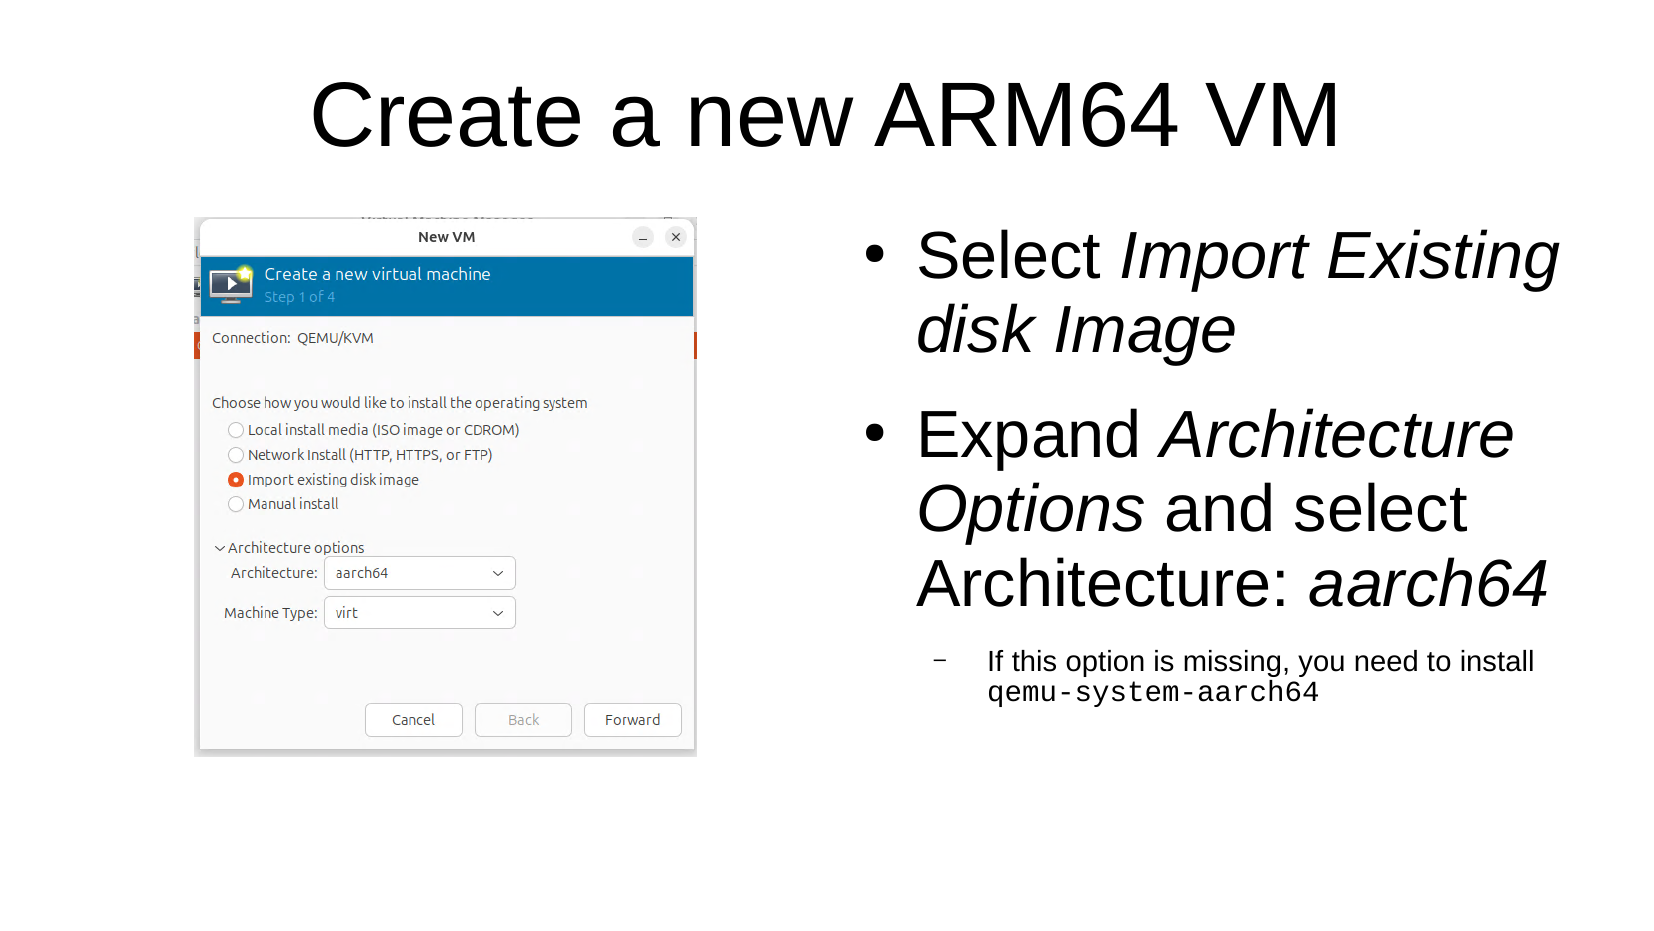

# Create a new ARM64 VM
Select Import Existing disk Image
Expand Architecture Options and select Architecture: aarch64
If this option is missing, you need to install qemu-system-aarch64